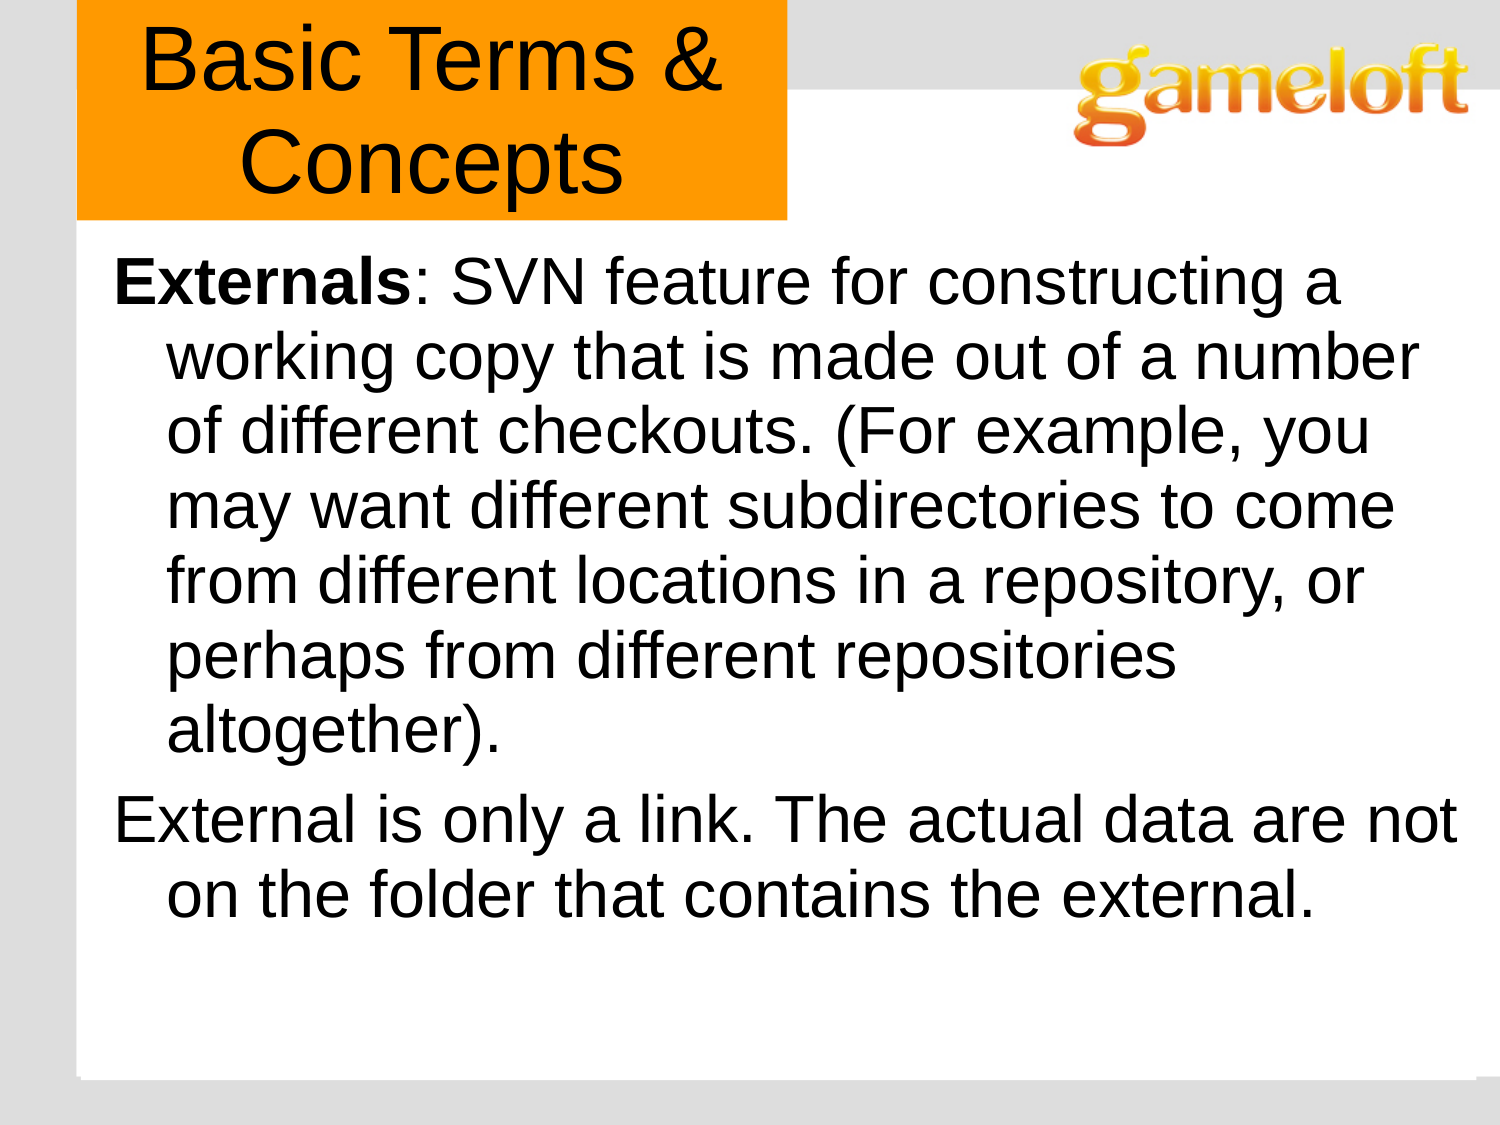

# Basic Terms & Concepts
Externals: SVN feature for constructing a working copy that is made out of a number of different checkouts. (For example, you may want different subdirectories to come from different locations in a repository, or perhaps from different repositories altogether).
External is only a link. The actual data are not on the folder that contains the external.